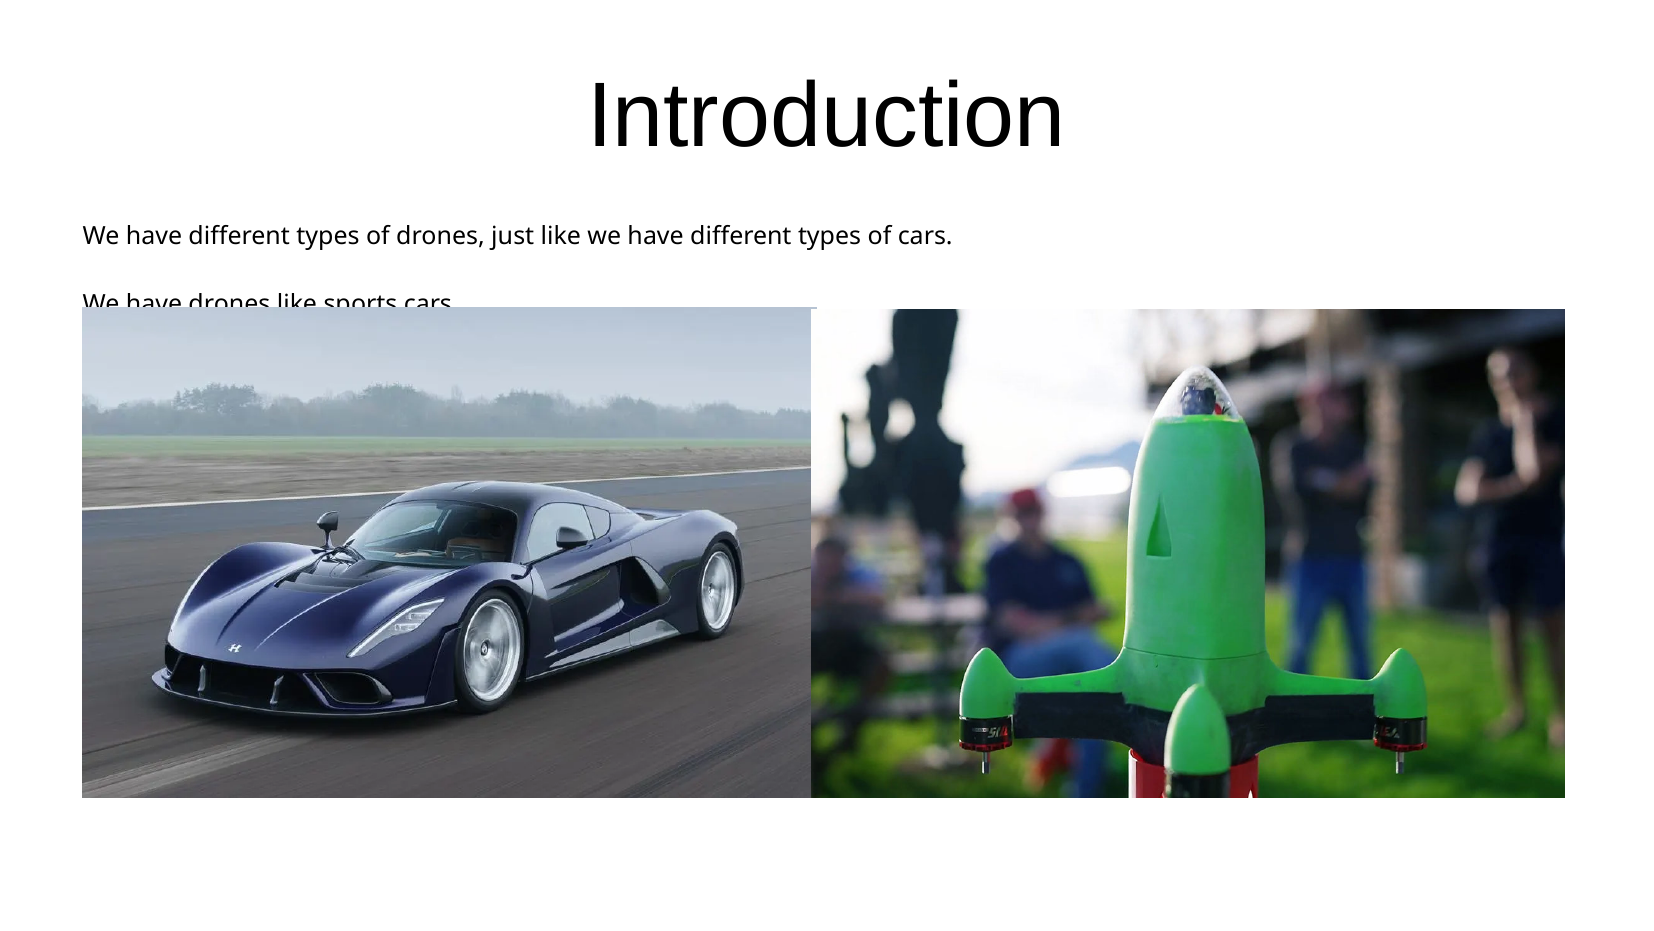

# Introduction
We have different types of drones, just like we have different types of cars.
We have drones like sports cars.